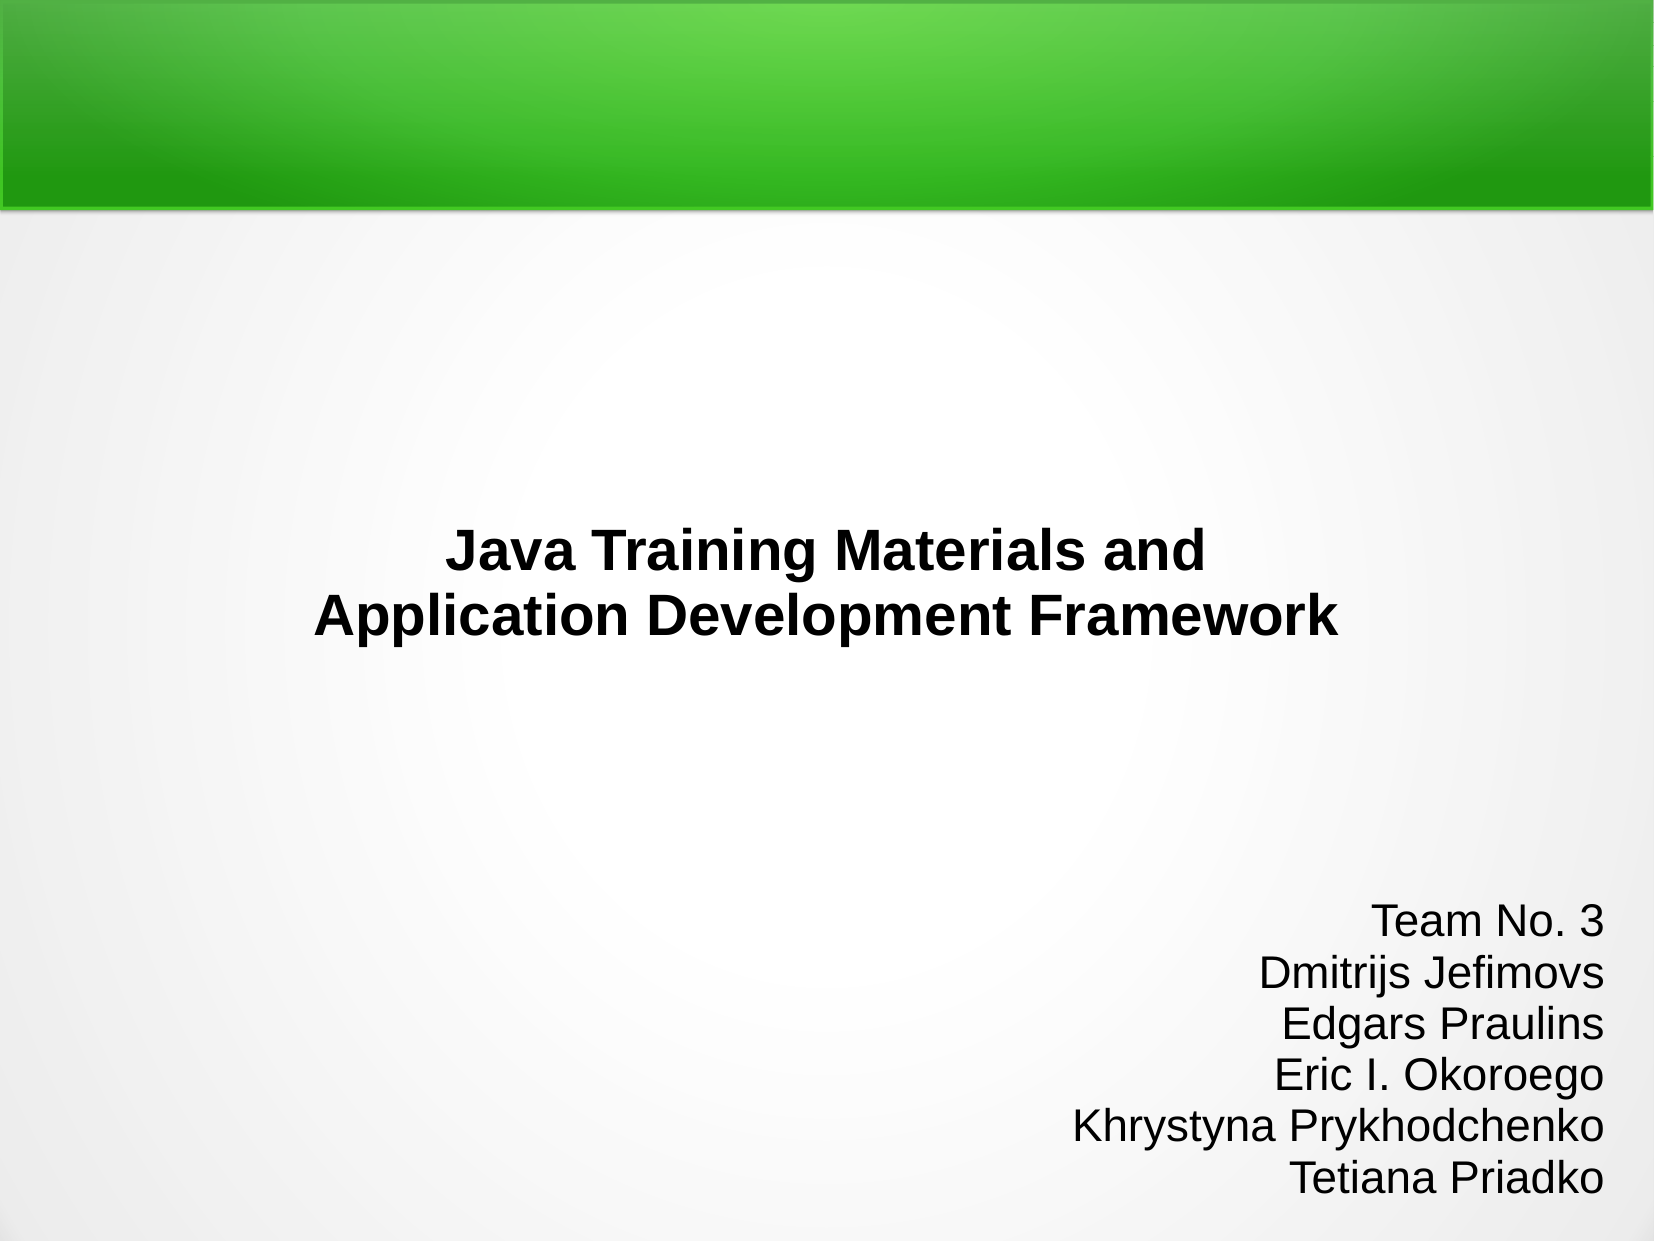

Java Training Materials and
Application Development Framework
# Team No. 3
Dmitrijs Jefimovs
Edgars Praulins
Eric I. Okoroego
Khrystyna Prykhodchenko
Tetiana Priadko